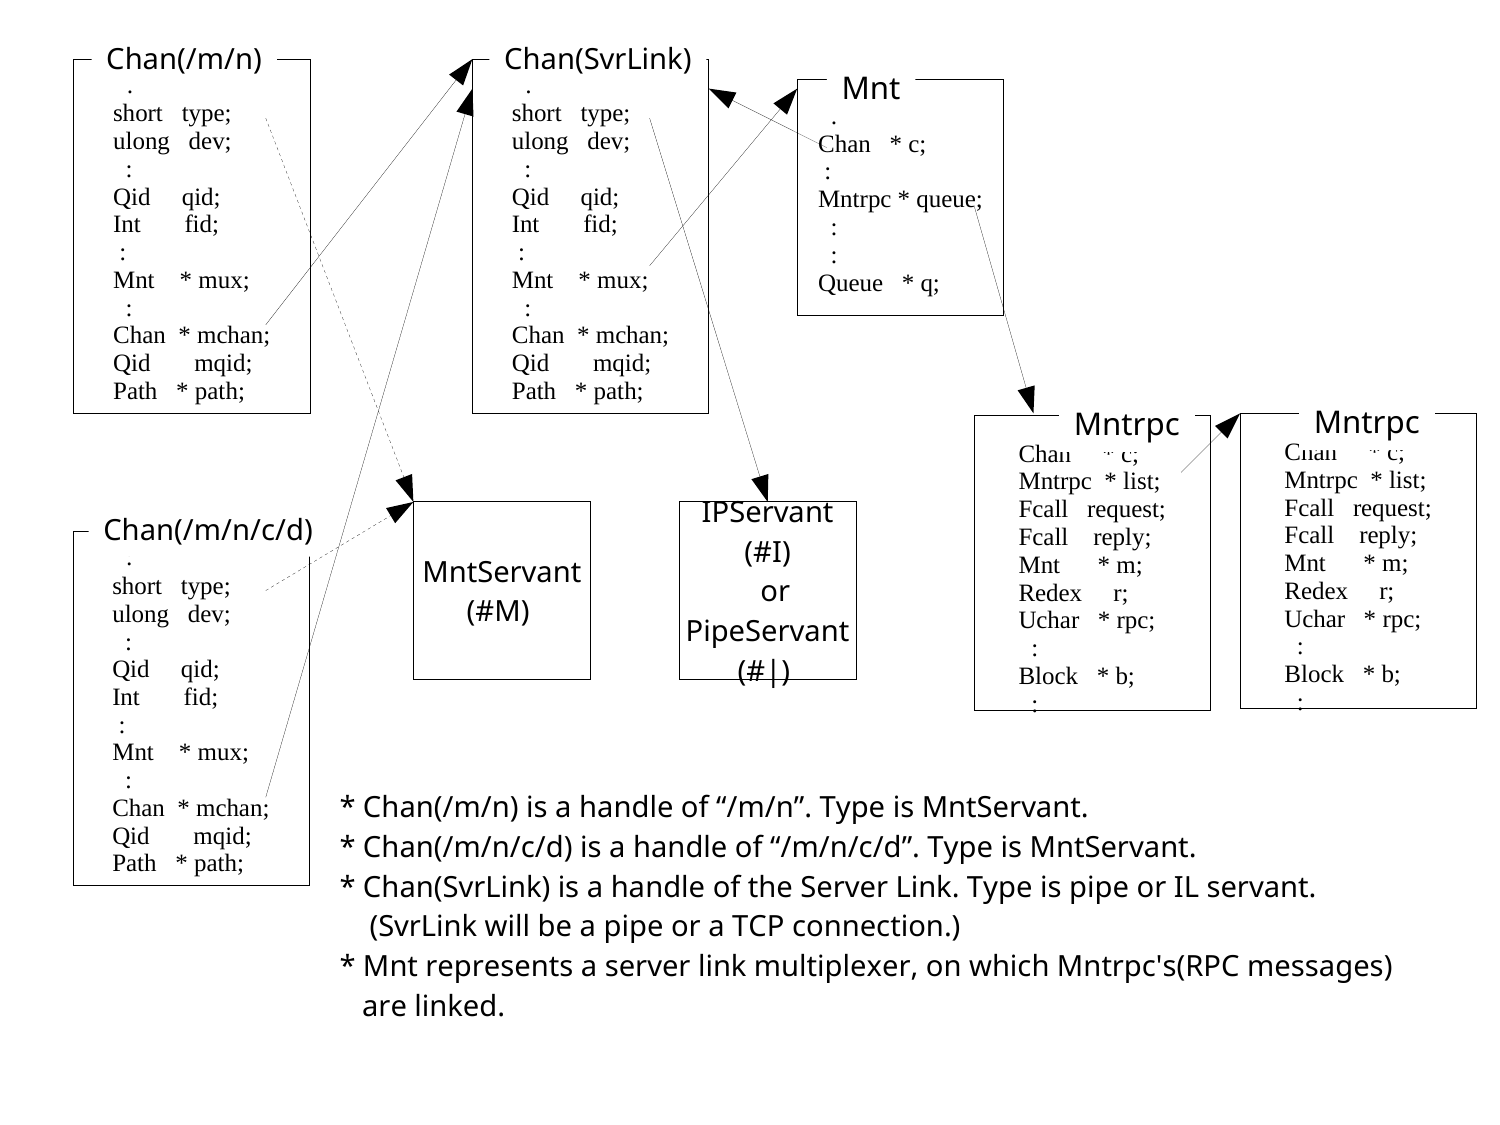

Chan(/m/n)
Chan(SvrLink)
 :
short type;
ulong dev;
 :
Qid qid;
Int fid;
 :
Mnt * mux;
 :
Chan * mchan;
Qid mqid;
Path * path;
 :
short type;
ulong dev;
 :
Qid qid;
Int fid;
 :
Mnt * mux;
 :
Chan * mchan;
Qid mqid;
Path * path;
Mnt
 :
Chan * c;
 :
Mntrpc * queue;
 :
 :
Queue * q;
Mntrpc
Mntrpc
Chan * c;
Mntrpc * list;
Fcall request;
Fcall reply;
Mnt * m;
Redex r;
Uchar * rpc;
 :
Block * b;
 :
Chan * c;
Mntrpc * list;
Fcall request;
Fcall reply;
Mnt * m;
Redex r;
Uchar * rpc;
 :
Block * b;
 :
Chan(/m/n/c/d)
MntServant
(#M)
IPServant
(#I)
 or
PipeServant
(#|)
 :
short type;
ulong dev;
 :
Qid qid;
Int fid;
 :
Mnt * mux;
 :
Chan * mchan;
Qid mqid;
Path * path;
* Chan(/m/n) is a handle of “/m/n”. Type is MntServant.
* Chan(/m/n/c/d) is a handle of “/m/n/c/d”. Type is MntServant.
* Chan(SvrLink) is a handle of the Server Link. Type is pipe or IL servant.
 (SvrLink will be a pipe or a TCP connection.)
* Mnt represents a server link multiplexer, on which Mntrpc's(RPC messages)
 are linked.